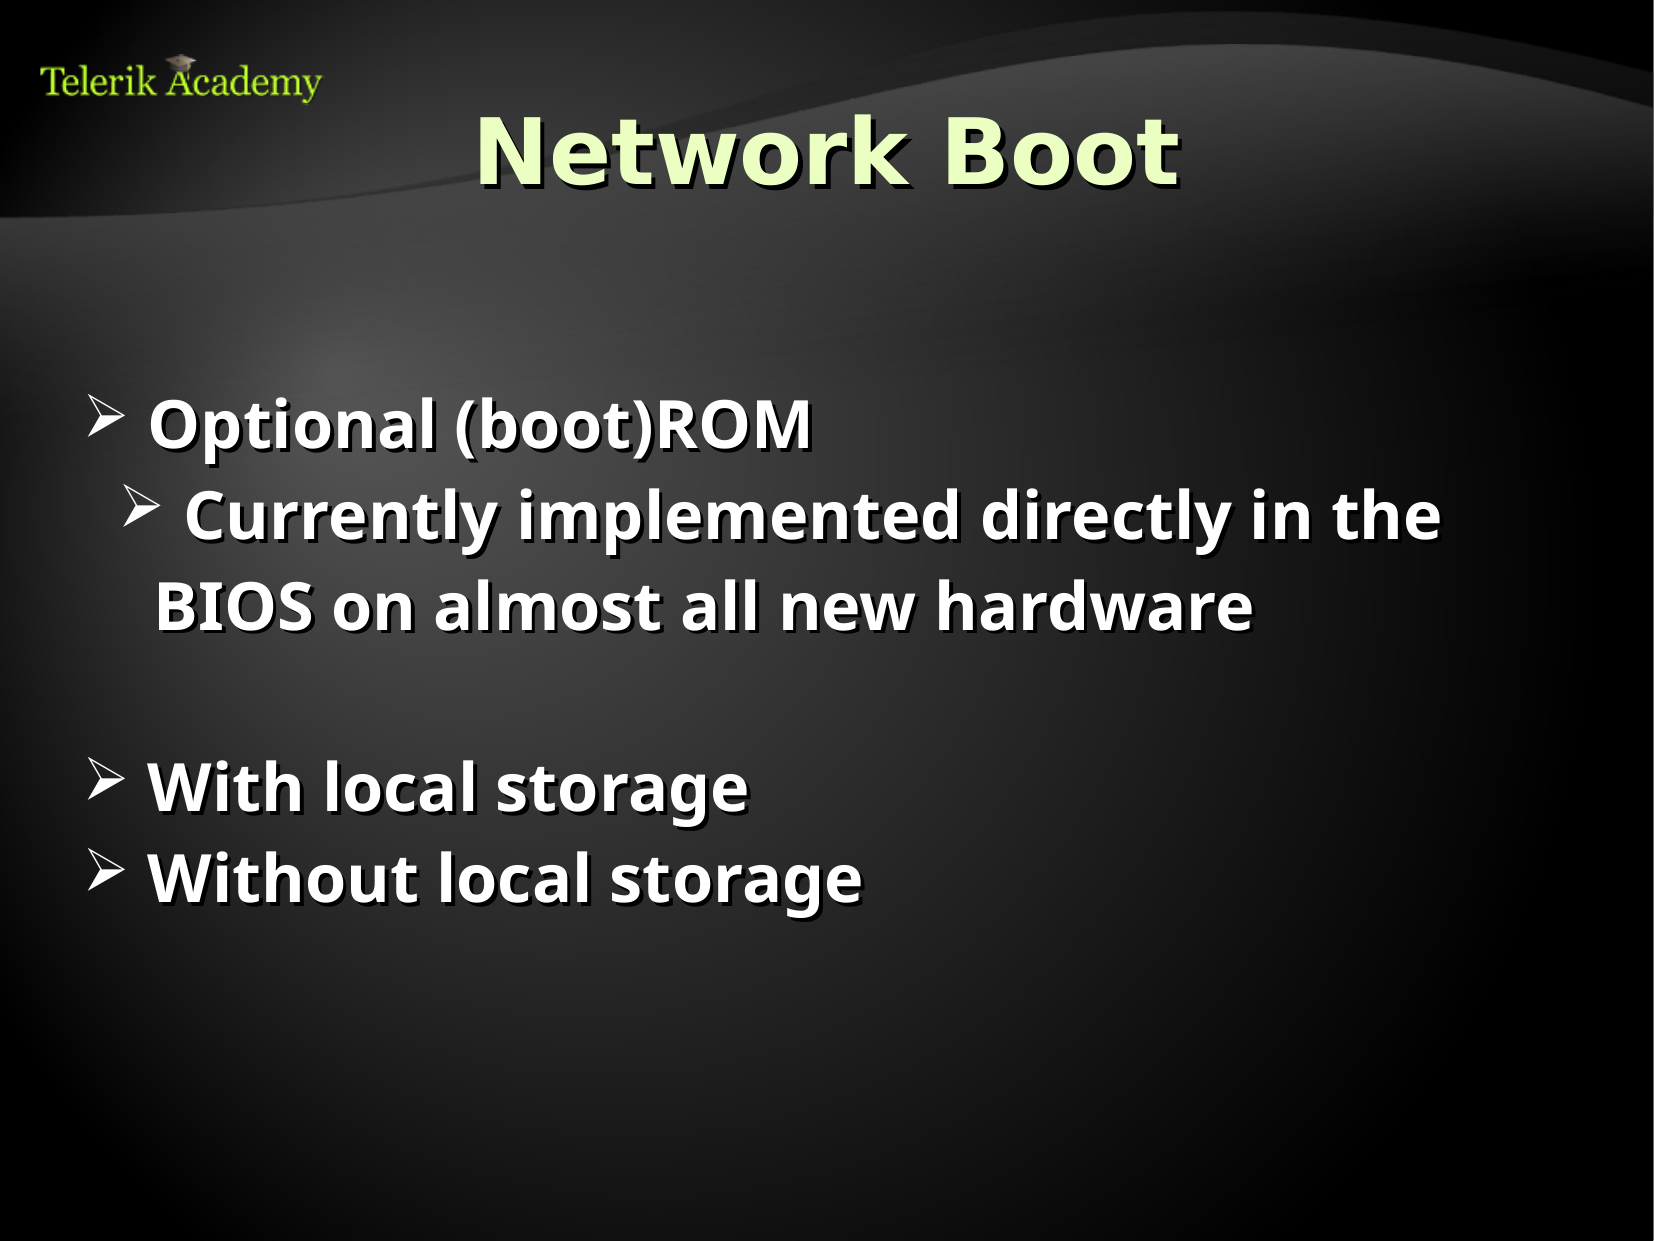

Network Boot
# Optional (boot)ROM
 Currently implemented directly in the BIOS on almost all new hardware
 With local storage
 Without local storage